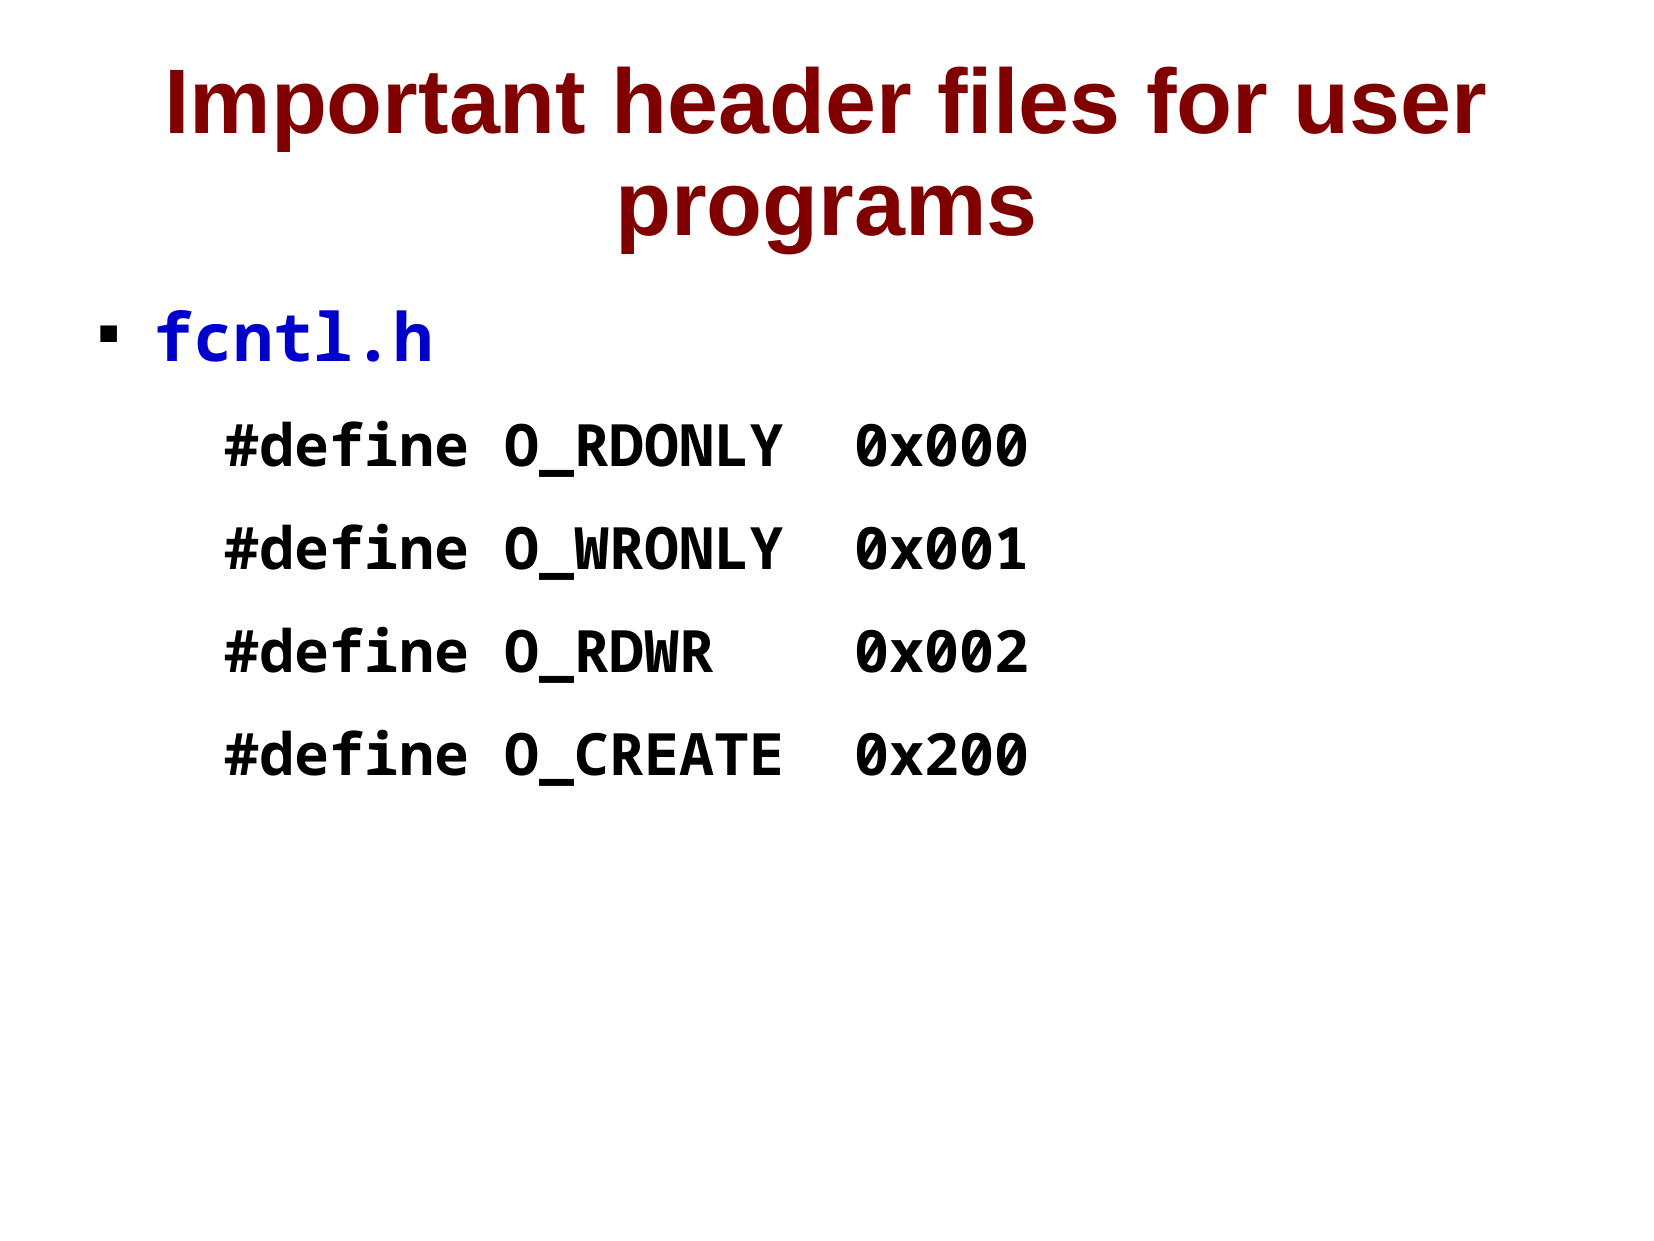

# Important header files for user programs
fcntl.h
#define O_RDONLY 0x000
#define O_WRONLY 0x001
#define O_RDWR 0x002
#define O_CREATE 0x200